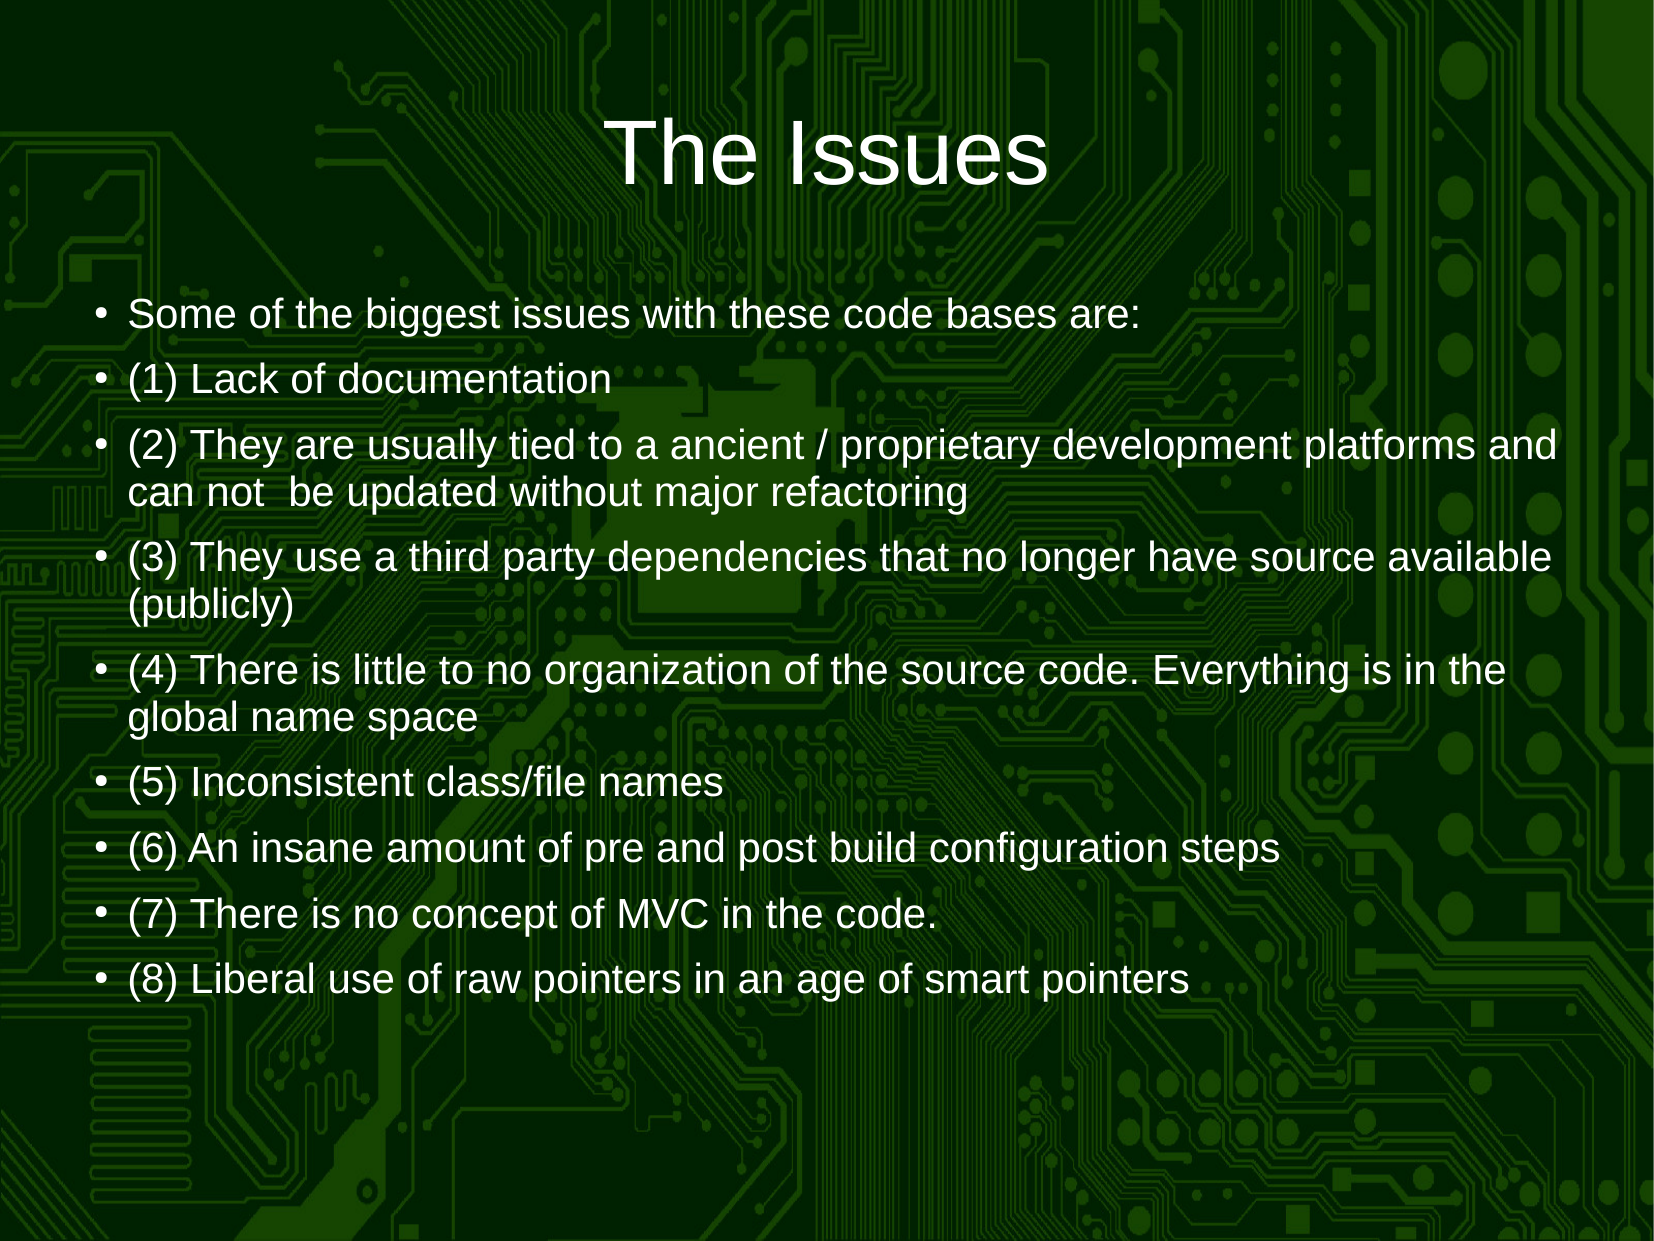

# The Issues
Some of the biggest issues with these code bases are:
(1) Lack of documentation
(2) They are usually tied to a ancient / proprietary development platforms and can not be updated without major refactoring
(3) They use a third party dependencies that no longer have source available (publicly)
(4) There is little to no organization of the source code. Everything is in the global name space
(5) Inconsistent class/file names
(6) An insane amount of pre and post build configuration steps
(7) There is no concept of MVC in the code.
(8) Liberal use of raw pointers in an age of smart pointers